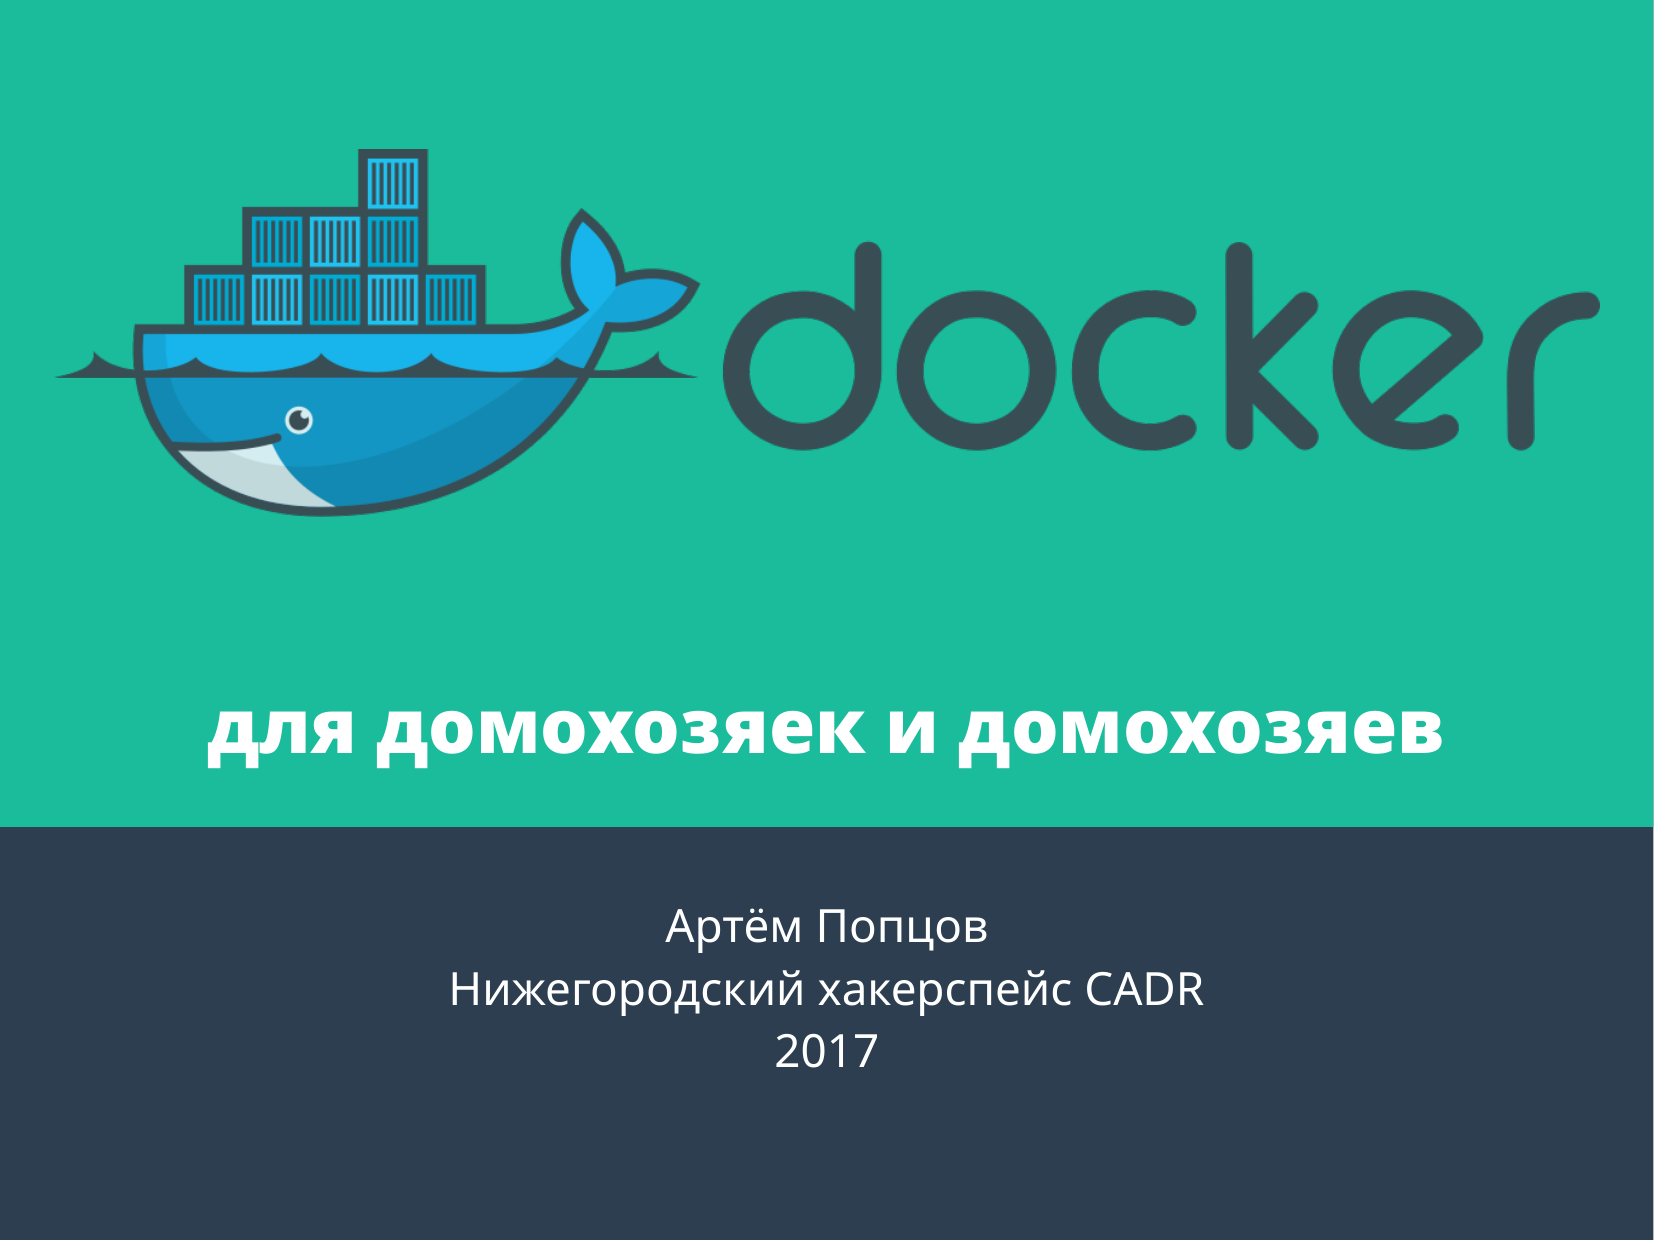

# для домохозяек и домохозяев
Артём Попцов
Нижегородский хакерспейс CADR
2017